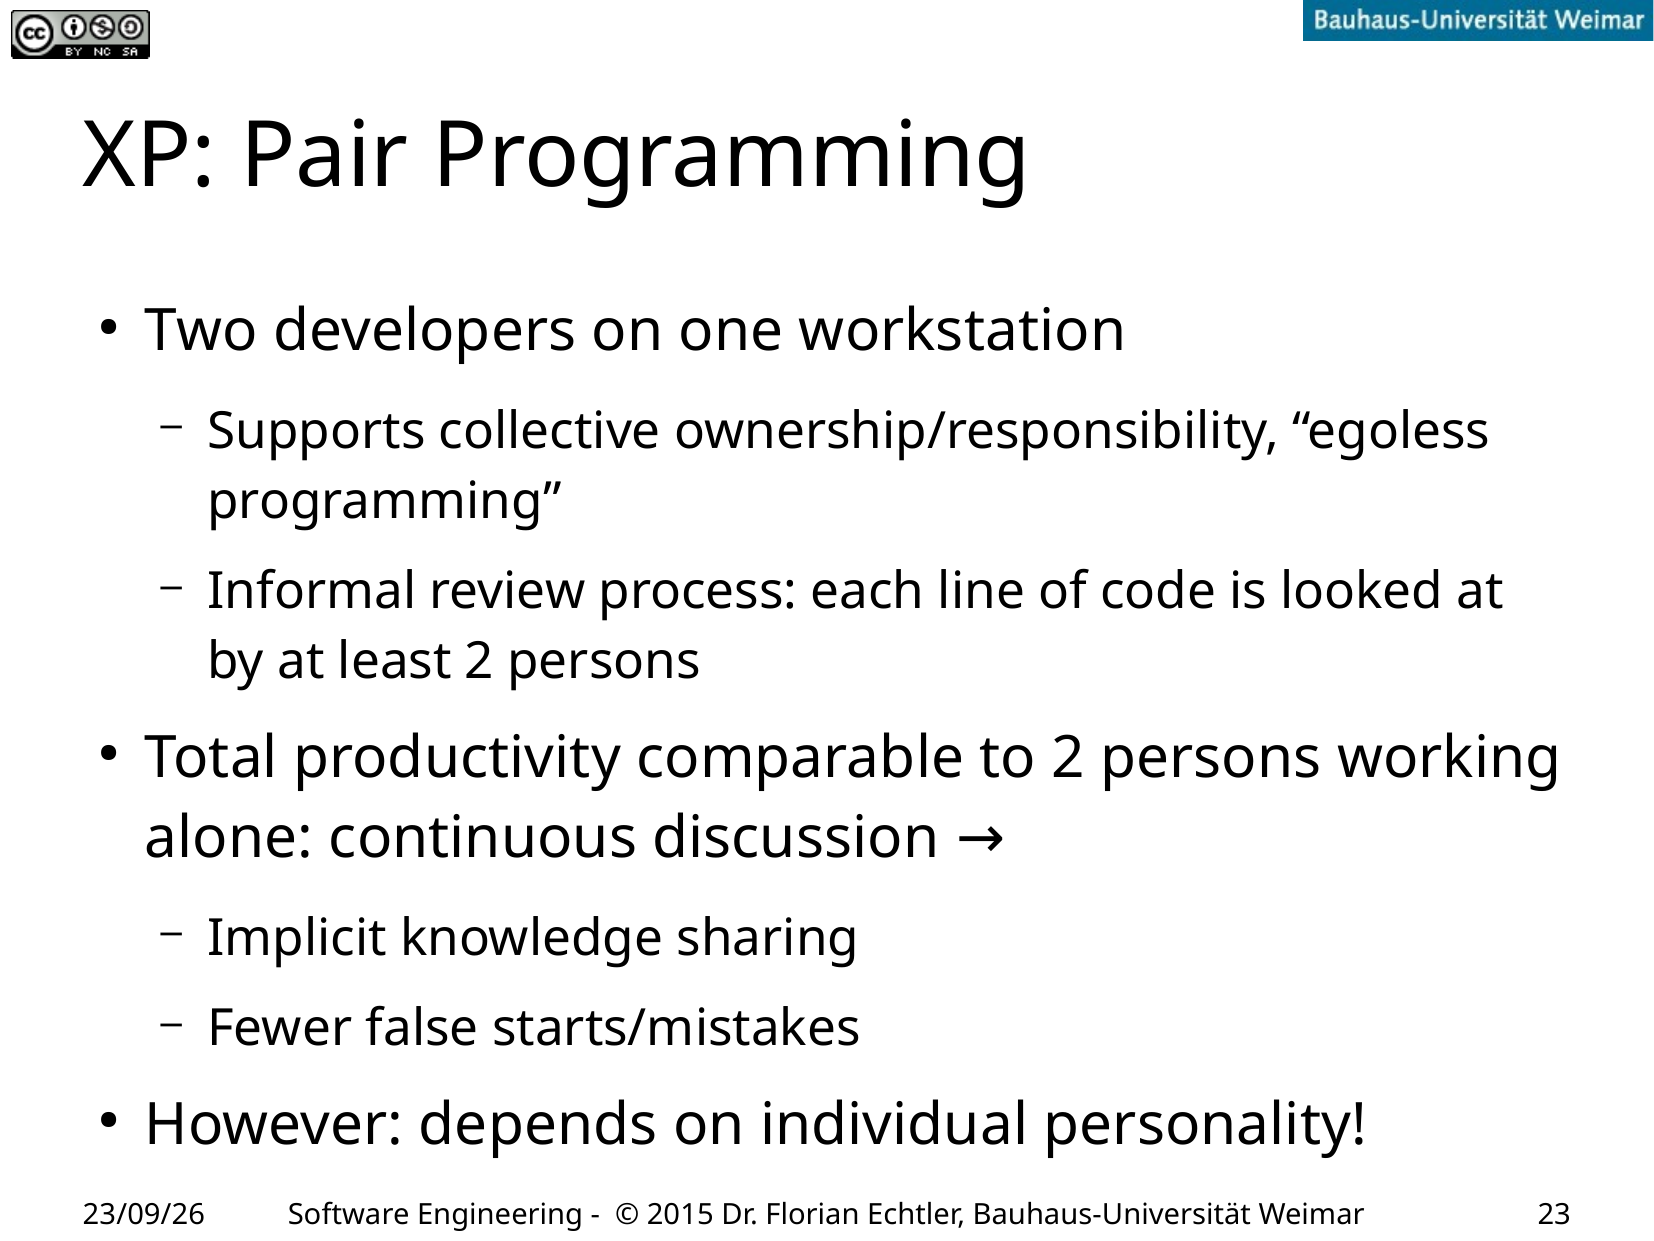

# XP: Pair Programming
Two developers on one workstation
Supports collective ownership/responsibility, “egoless programming”
Informal review process: each line of code is looked at by at least 2 persons
Total productivity comparable to 2 persons working alone: continuous discussion →
Implicit knowledge sharing
Fewer false starts/mistakes
However: depends on individual personality!
Software Engineering - © 2015 Dr. Florian Echtler, Bauhaus-Universität Weimar
23